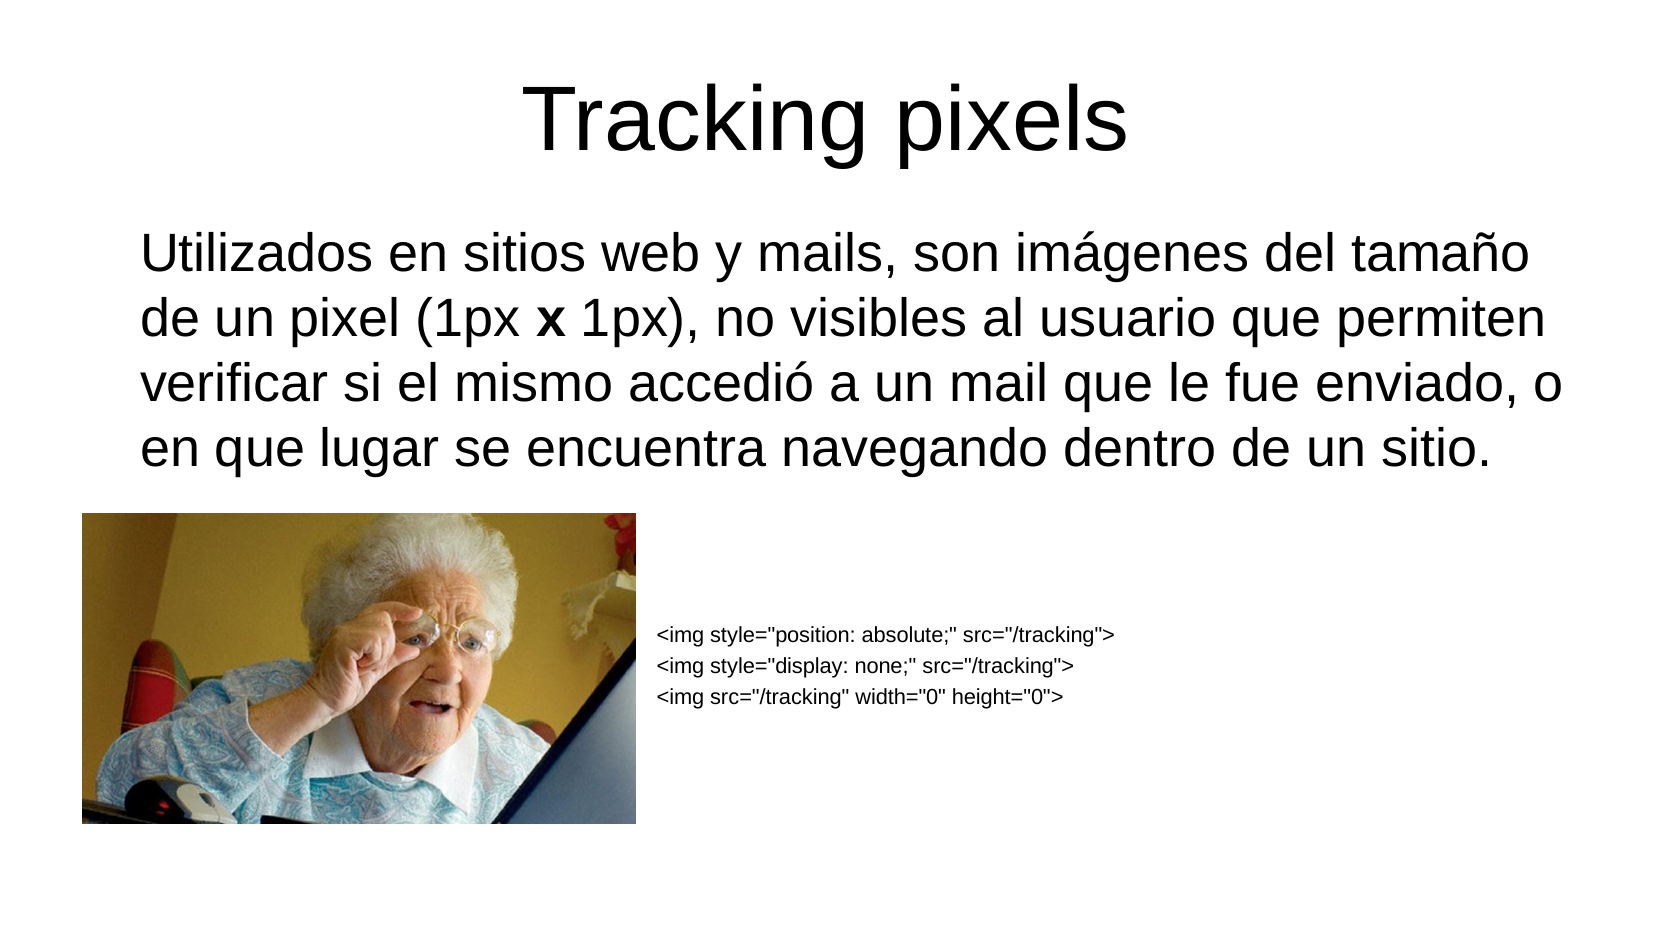

Tracking pixels
Utilizados en sitios web y mails, son imágenes del tamaño de un pixel (1px x 1px), no visibles al usuario que permiten verificar si el mismo accedió a un mail que le fue enviado, o en que lugar se encuentra navegando dentro de un sitio.
<img style="position: absolute;" src="/tracking">
<img style="display: none;" src="/tracking">
<img src="/tracking" width="0" height="0">